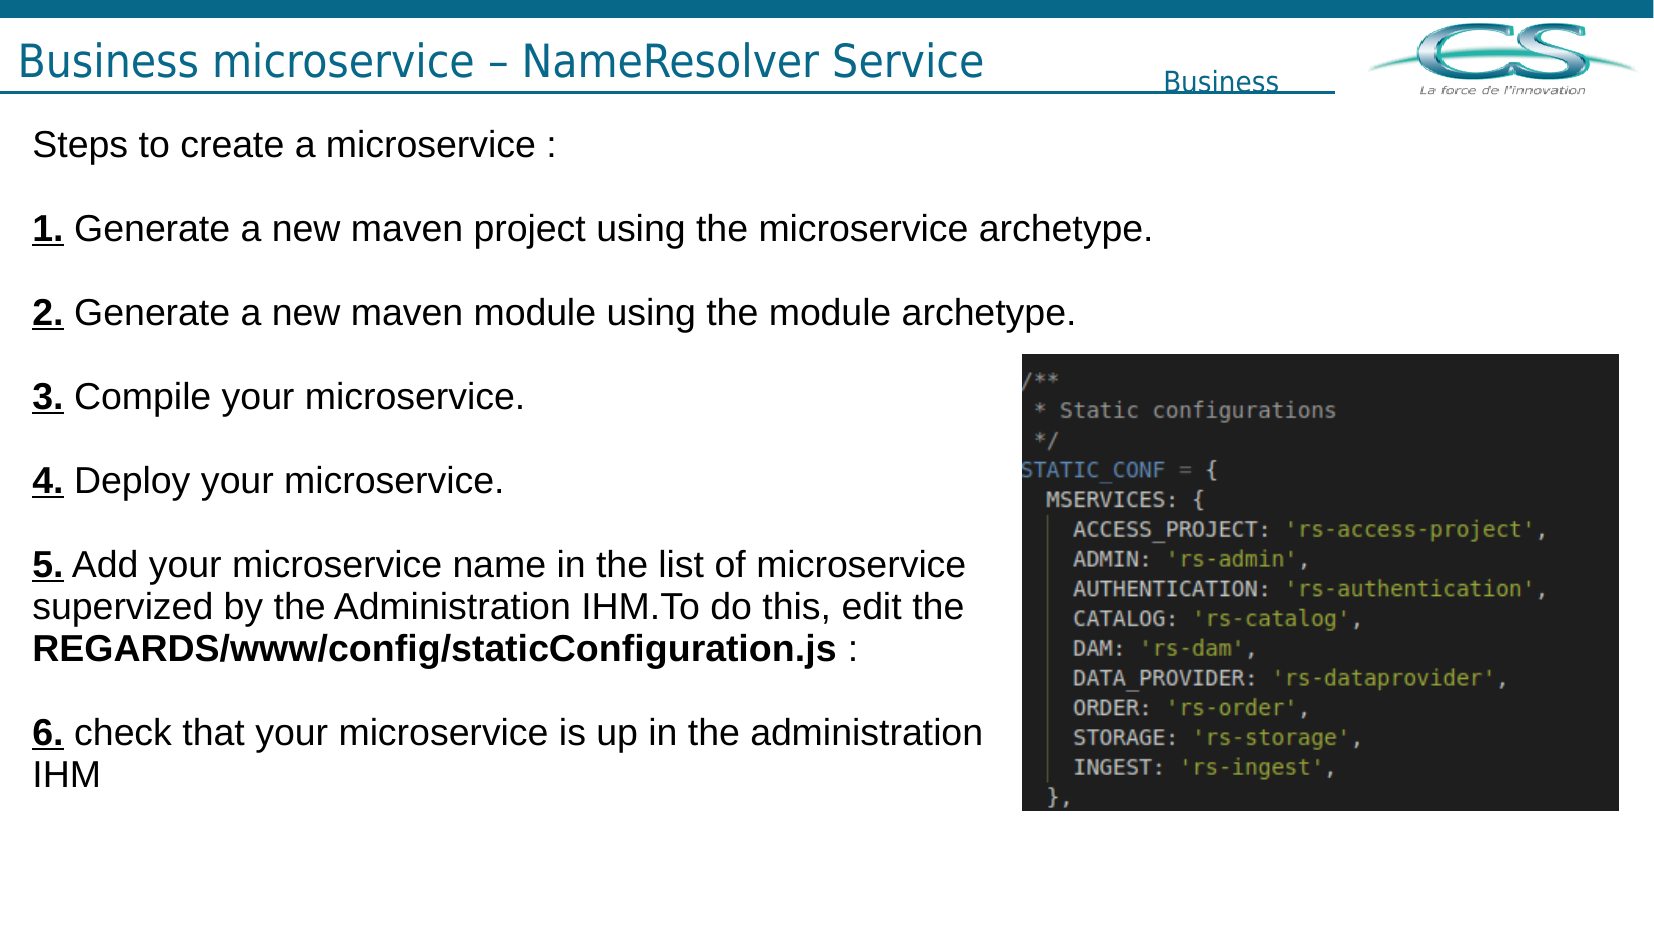

Business microservice – NameResolver Service
Business
Steps to create a microservice :
1. Generate a new maven project using the microservice archetype.
2. Generate a new maven module using the module archetype.
3. Compile your microservice.
4. Deploy your microservice.
5. Add your microservice name in the list of microservice
supervized by the Administration IHM.To do this, edit the
REGARDS/www/config/staticConfiguration.js :
6. check that your microservice is up in the administration
IHM
#